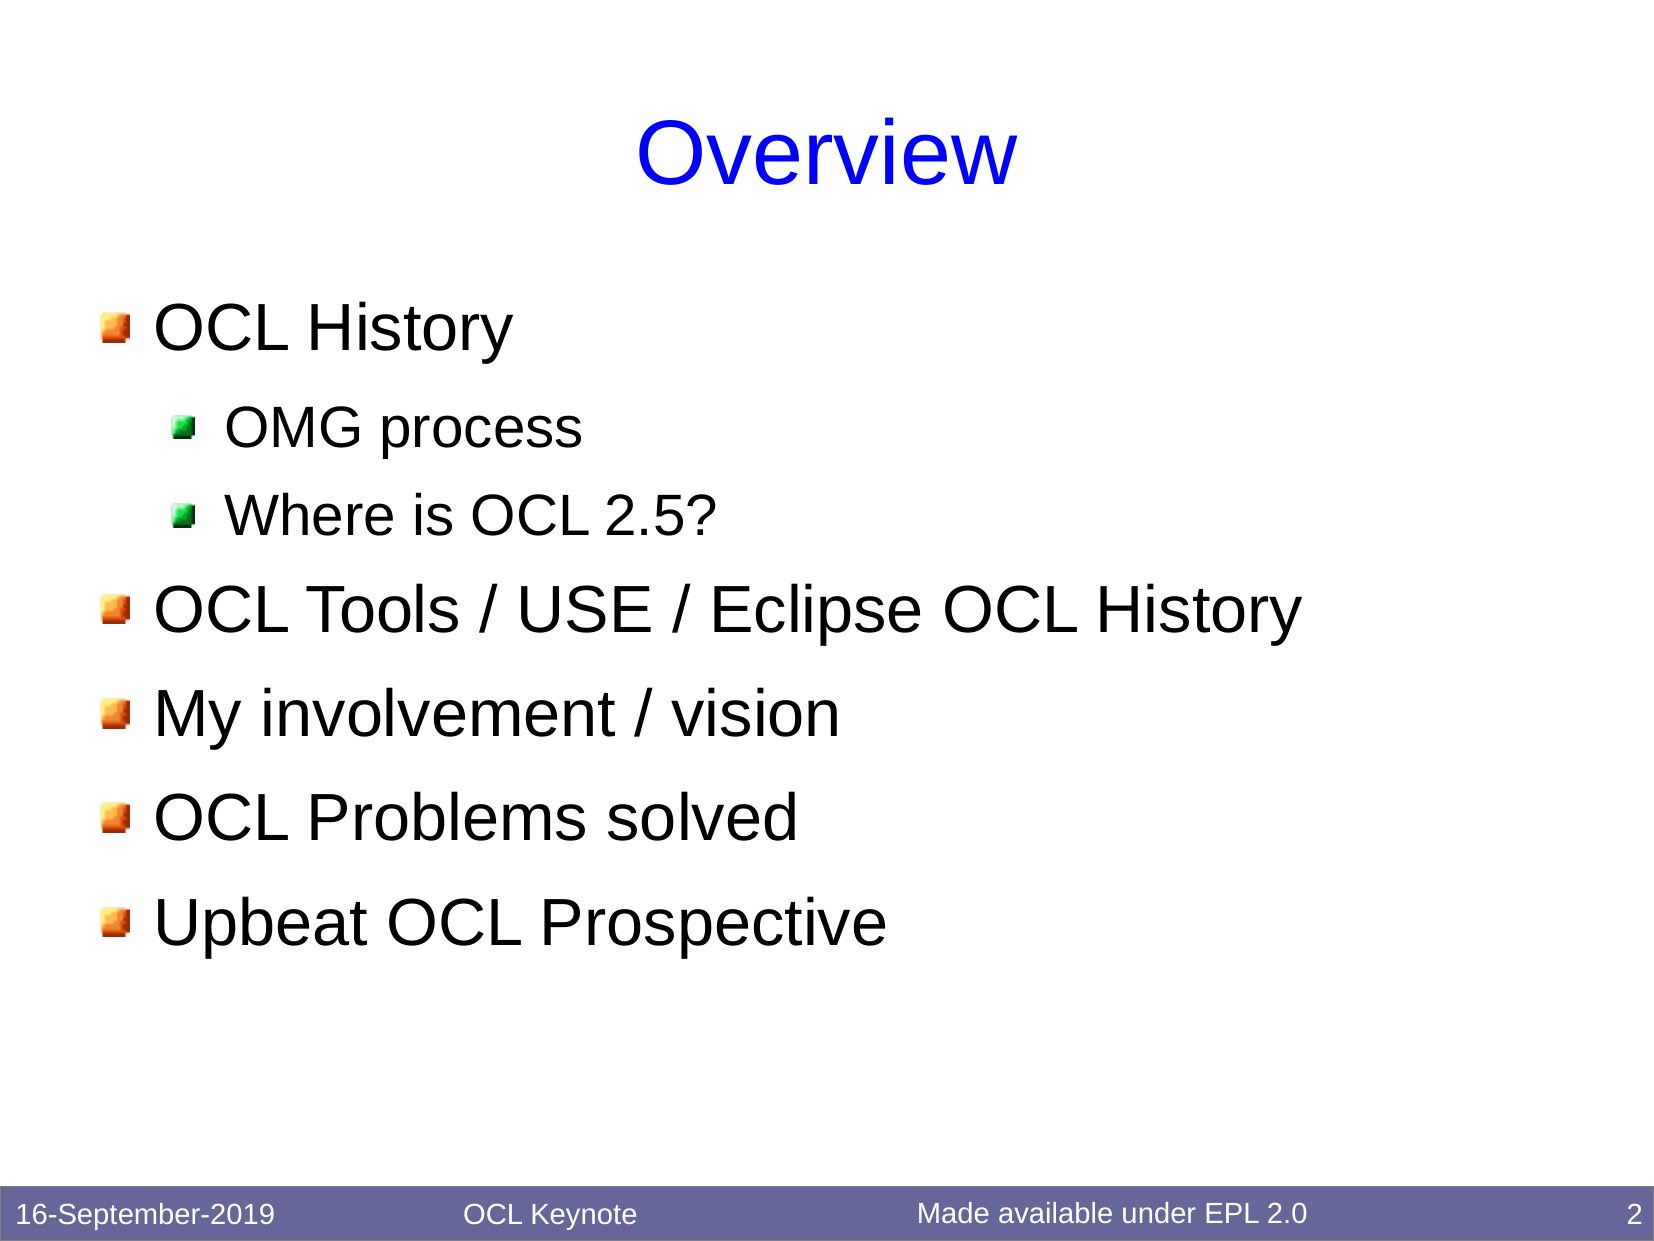

# Overview
OCL History
OMG process
Where is OCL 2.5?
OCL Tools / USE / Eclipse OCL History
My involvement / vision
OCL Problems solved
Upbeat OCL Prospective
16-September-2019
OCL Keynote
2